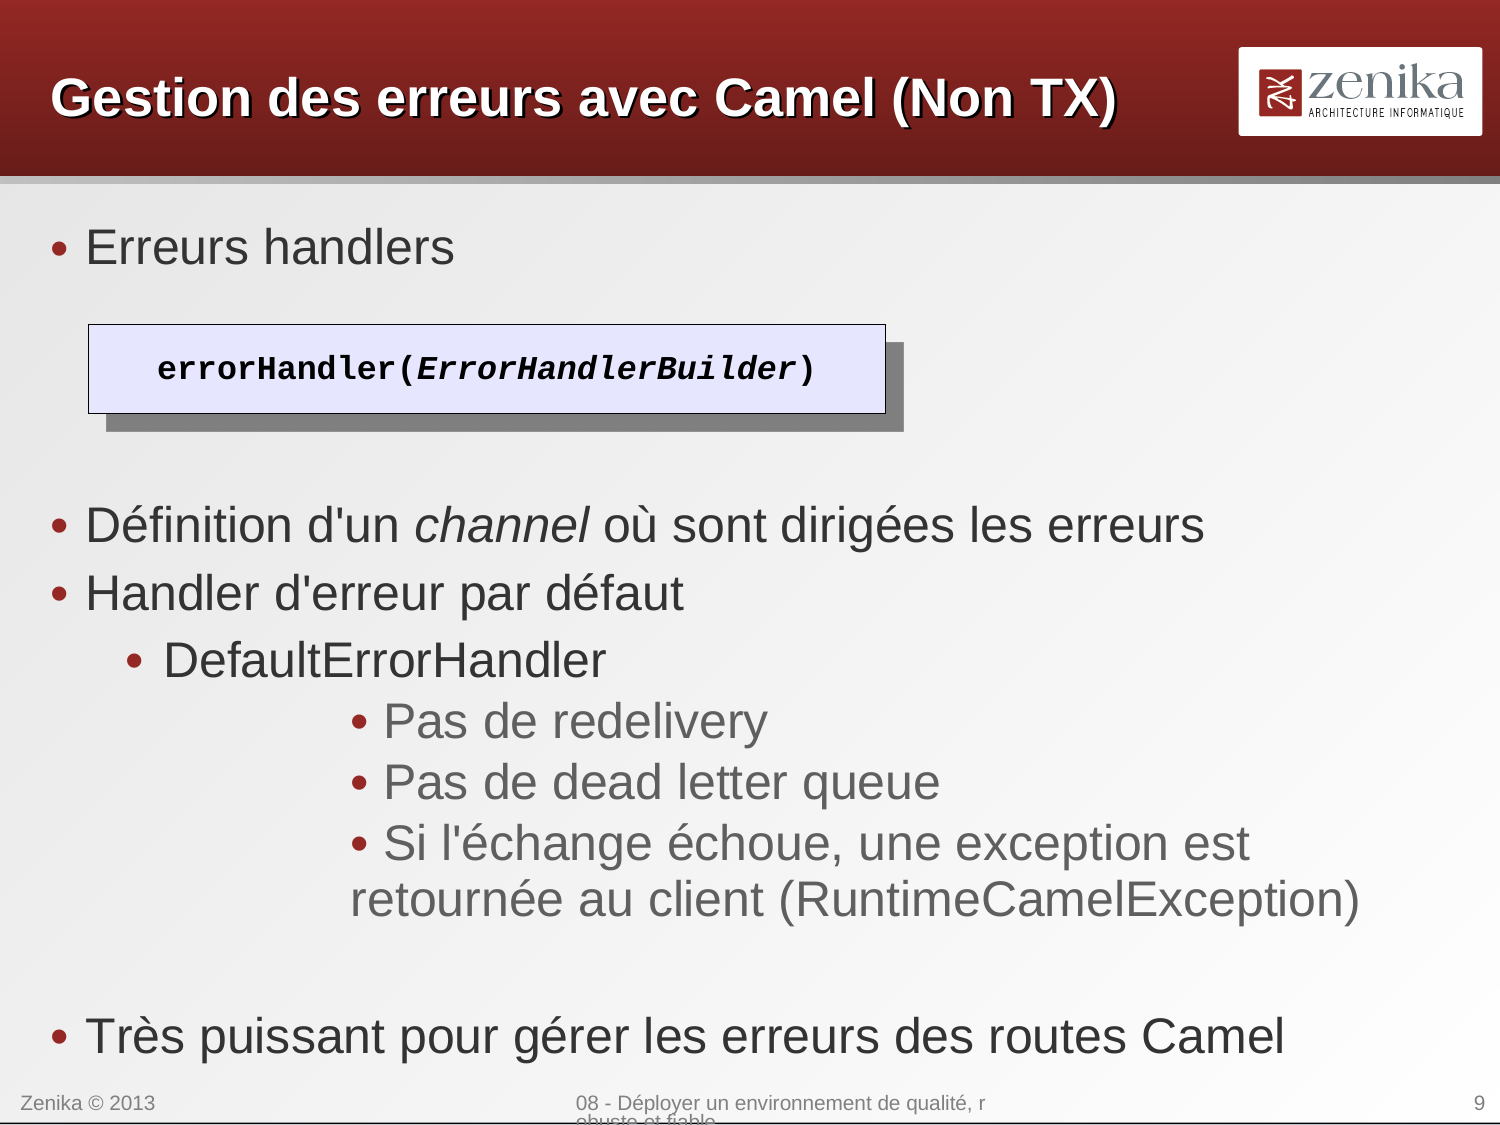

# Gestion des erreurs avec Camel (Non TX)
Erreurs handlers
Définition d'un channel où sont dirigées les erreurs
Handler d'erreur par défaut
DefaultErrorHandler
 Pas de redelivery
 Pas de dead letter queue
 Si l'échange échoue, une exception est retournée au client (RuntimeCamelException)
Très puissant pour gérer les erreurs des routes Camel
errorHandler(ErrorHandlerBuilder)